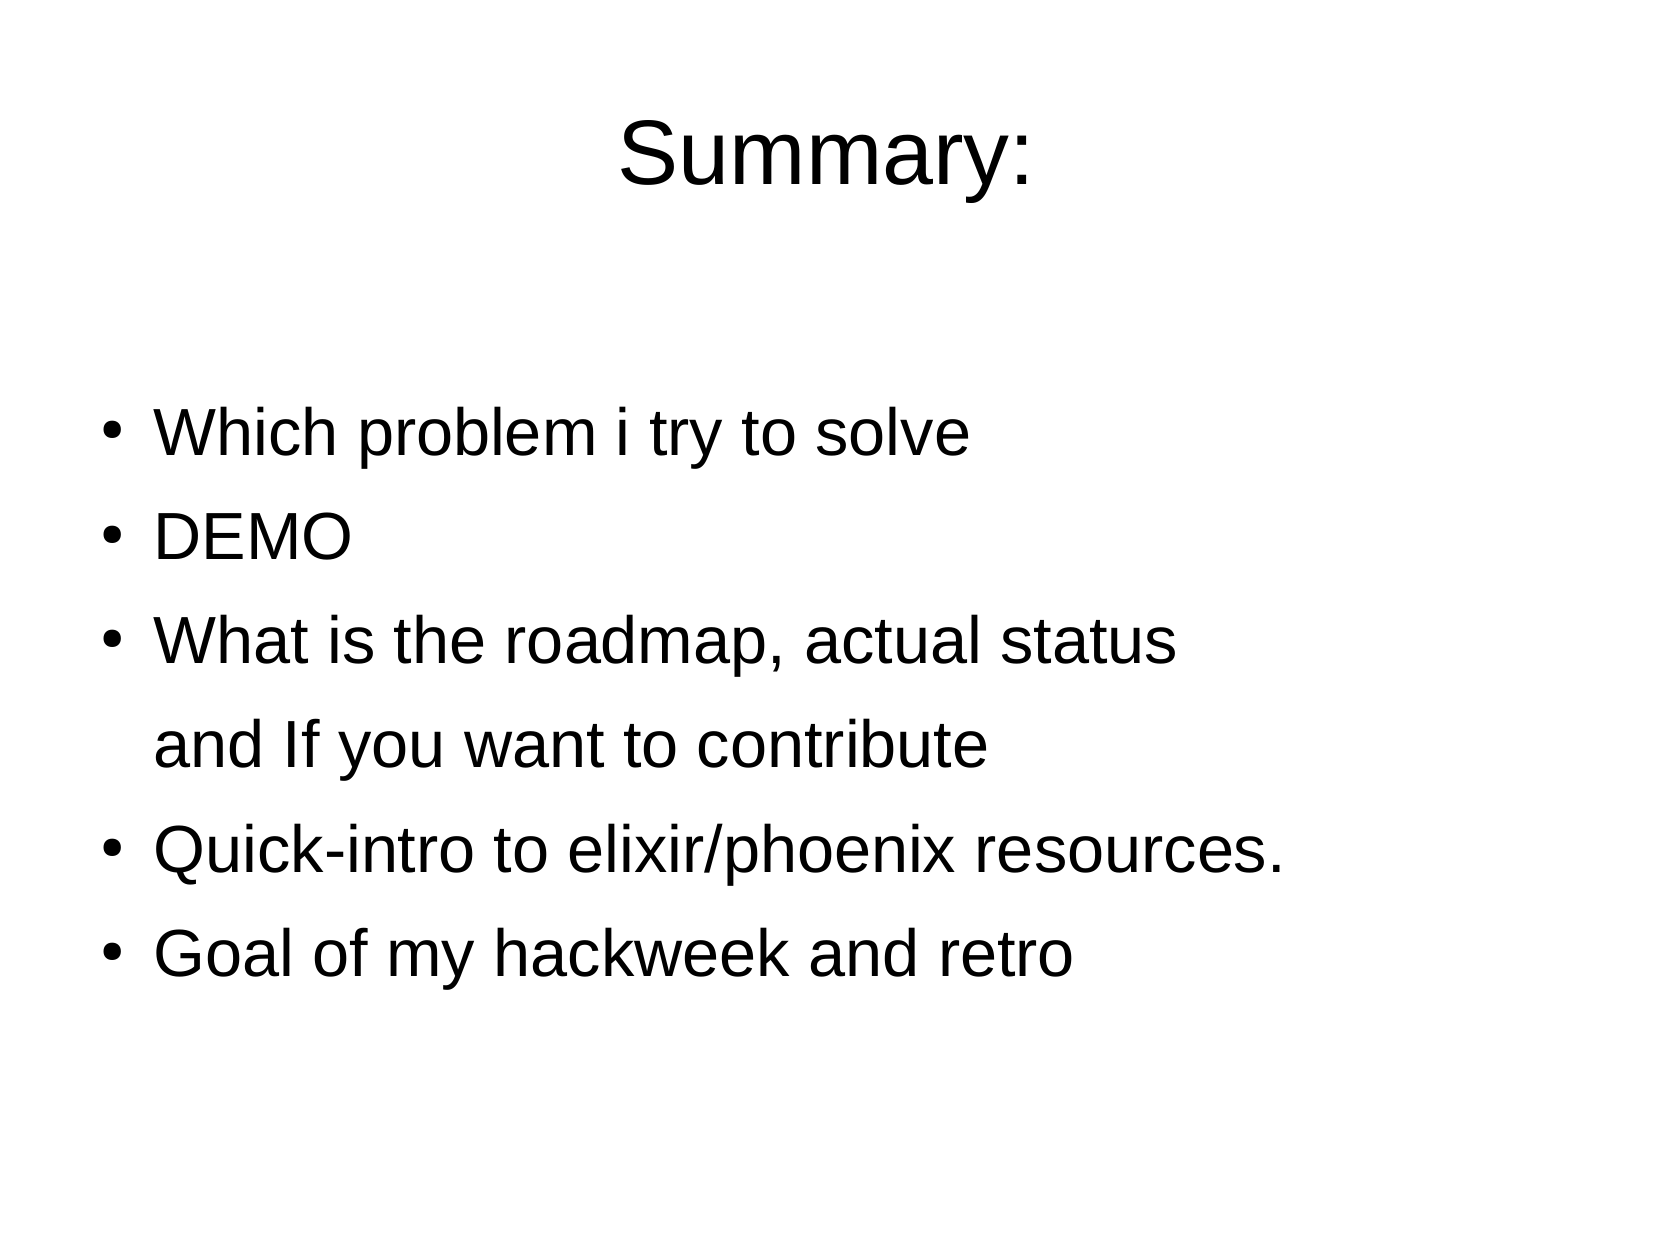

# Summary:
Which problem i try to solve
DEMO
What is the roadmap, actual status
and If you want to contribute
Quick-intro to elixir/phoenix resources.
Goal of my hackweek and retro